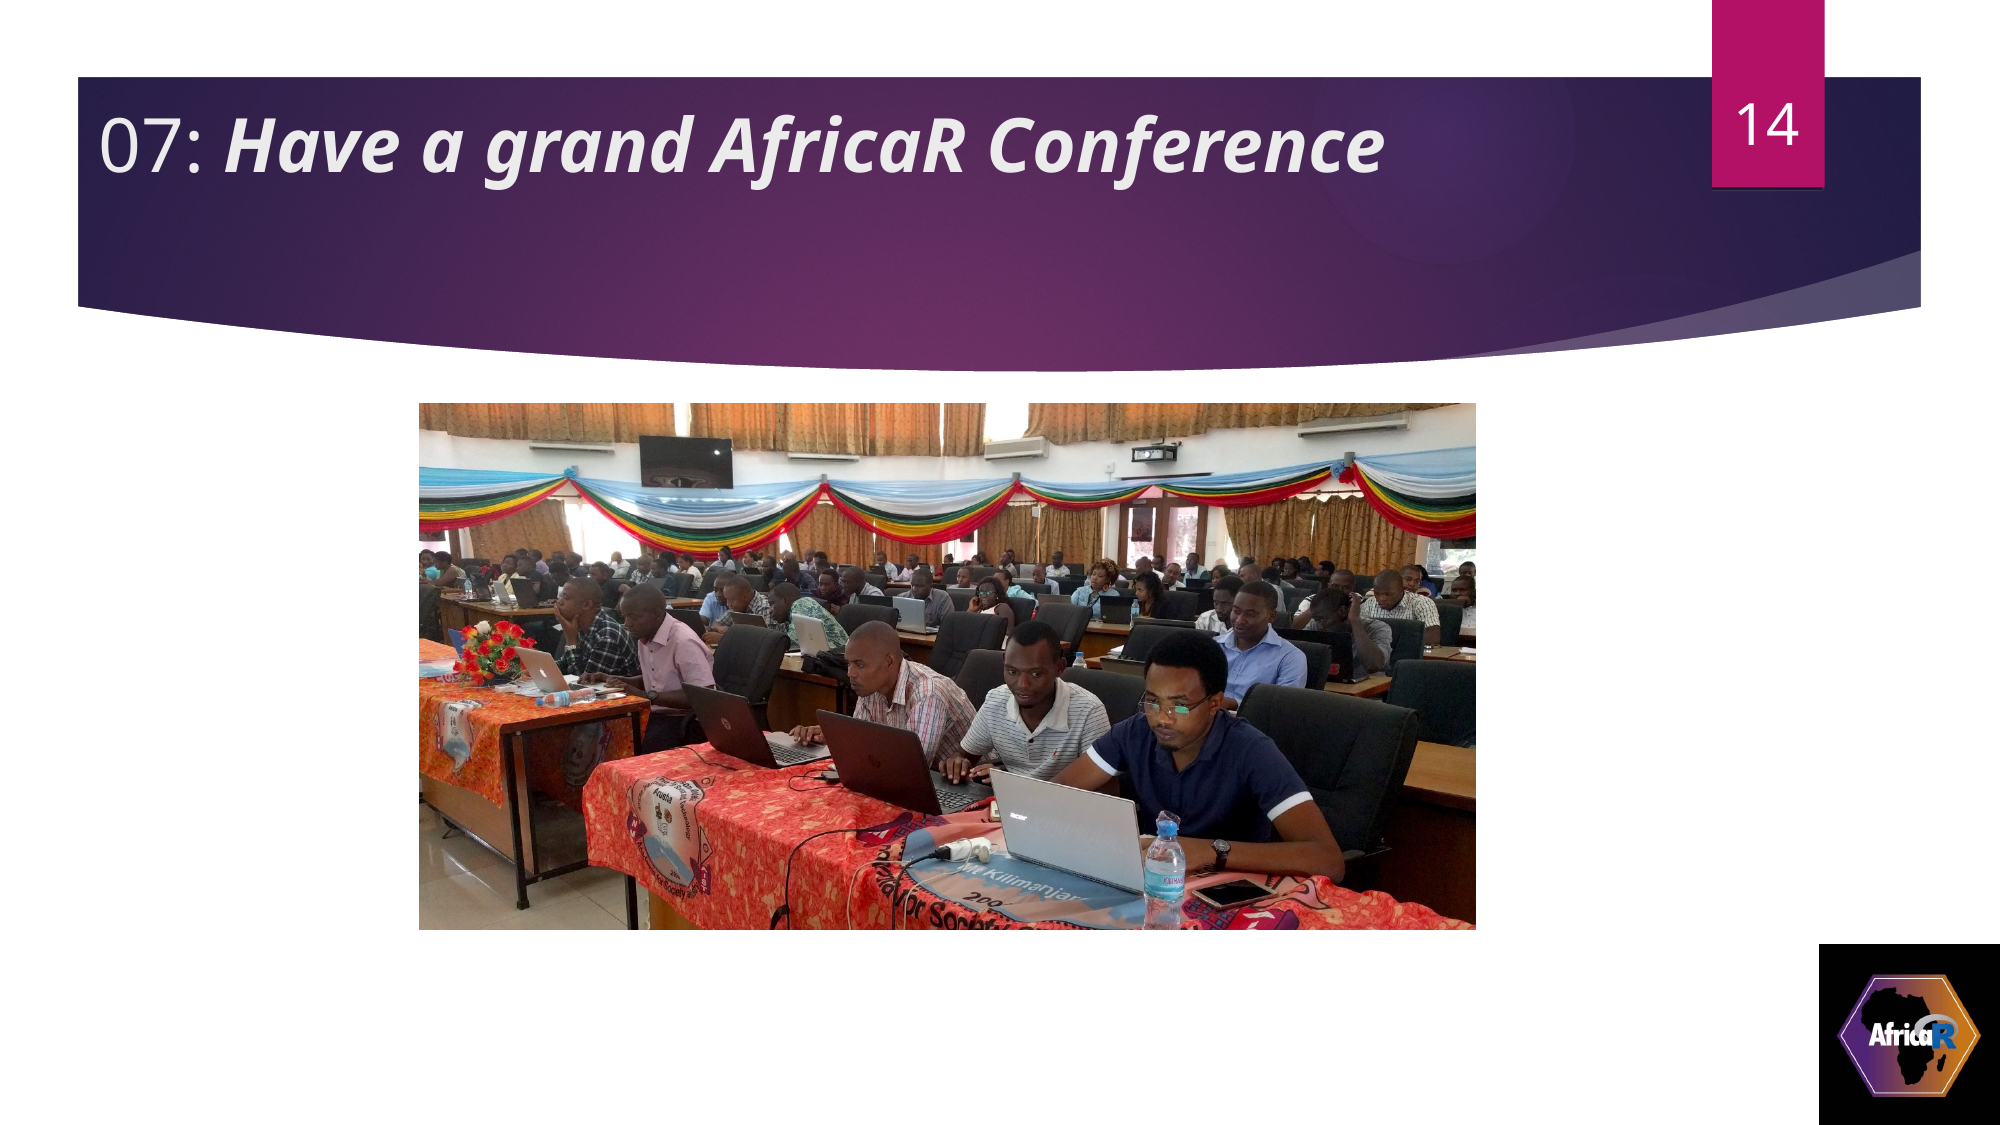

14
# 07: Have a grand AfricaR Conference
@AfricaRUsers